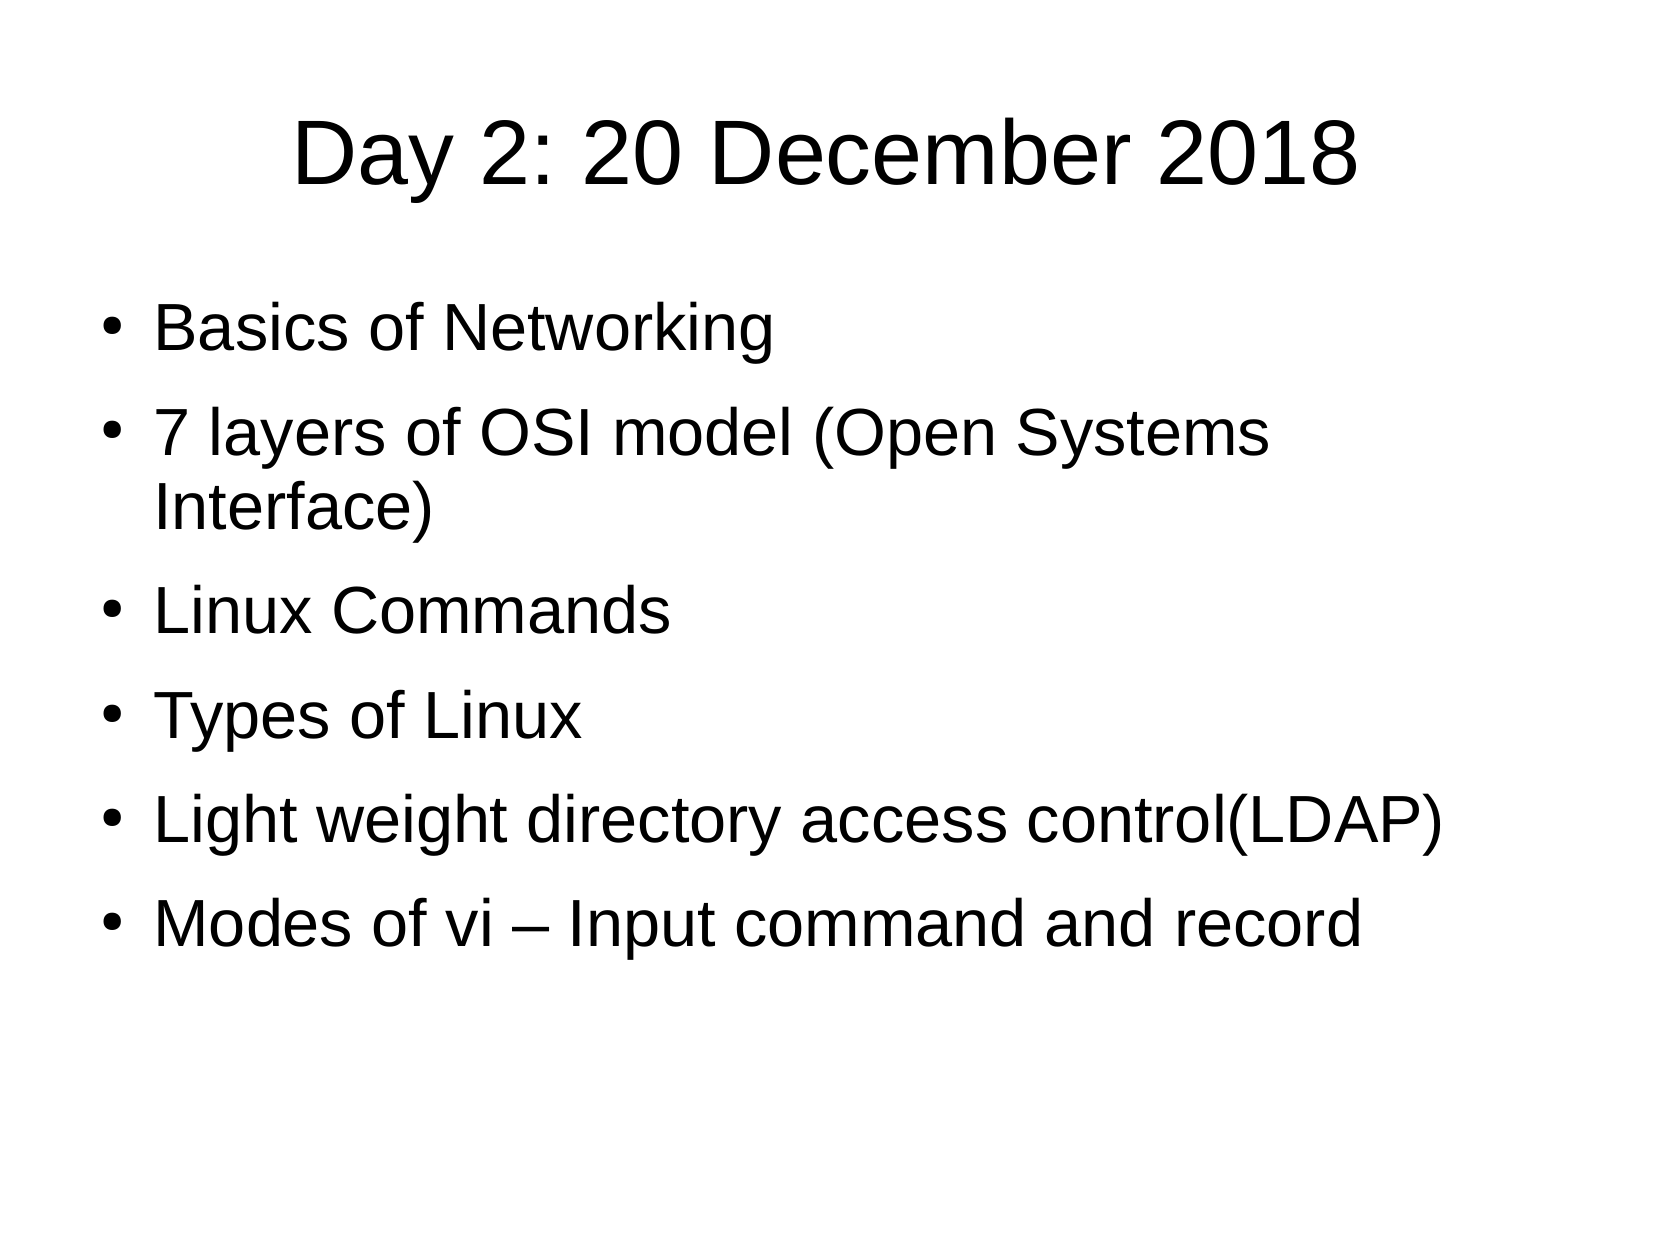

# Day 2: 20 December 2018
Basics of Networking
7 layers of OSI model (Open Systems Interface)
Linux Commands
Types of Linux
Light weight directory access control(LDAP)
Modes of vi – Input command and record